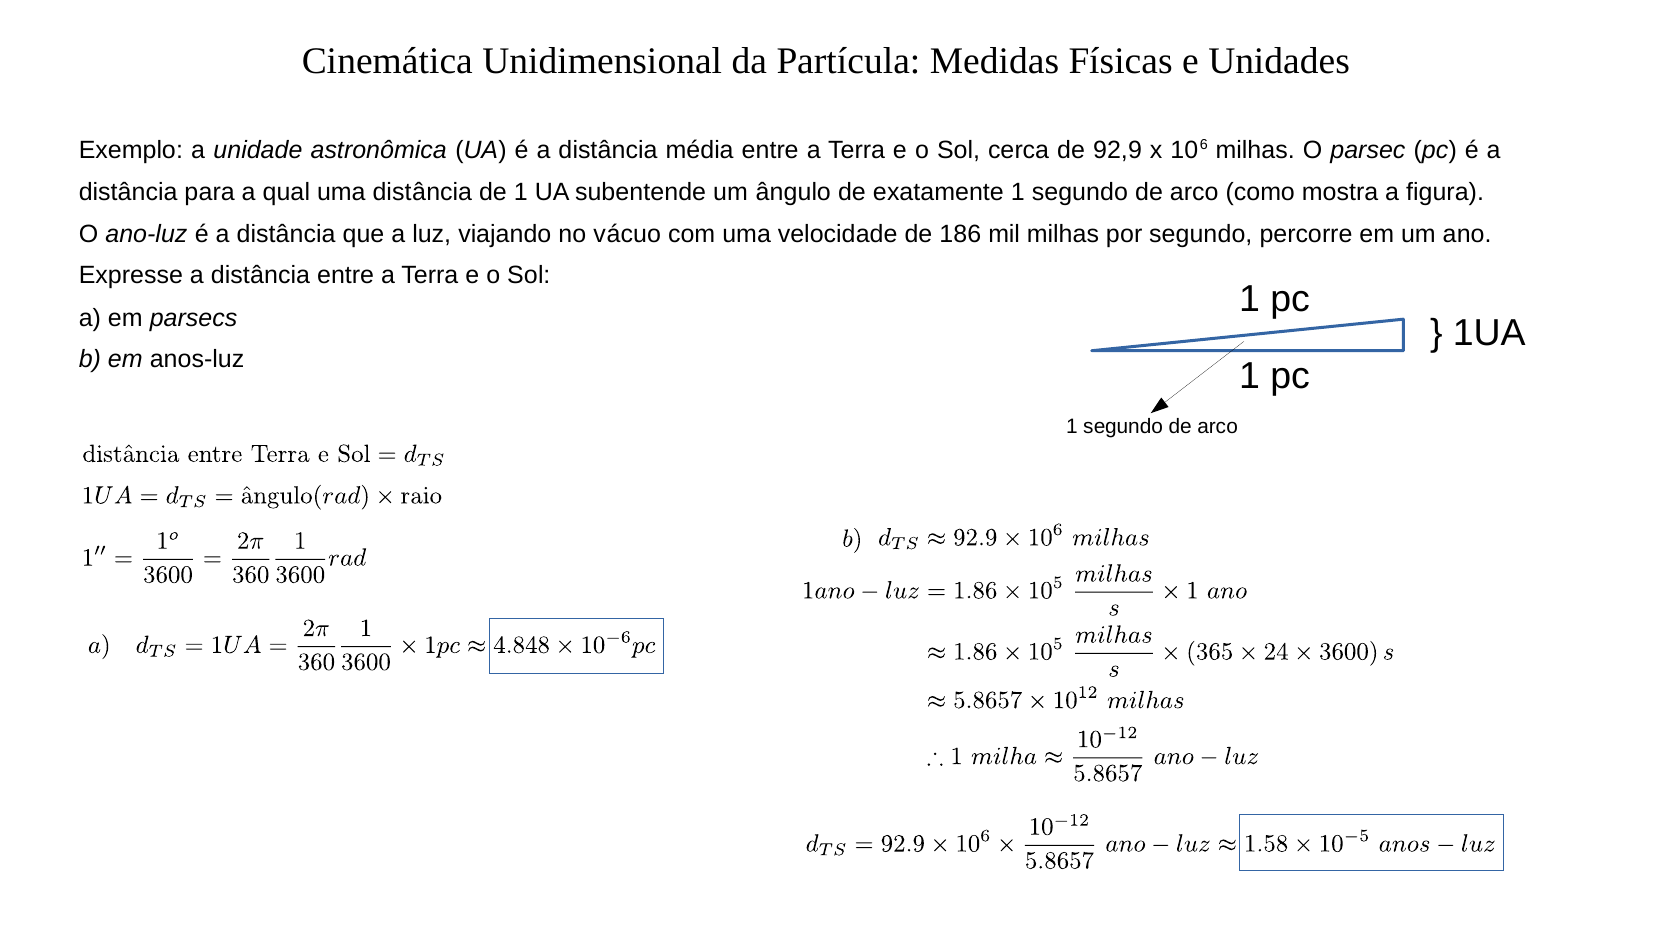

Cinemática Unidimensional da Partícula: Medidas Físicas e Unidades
Exemplo: a unidade astronômica (UA) é a distância média entre a Terra e o Sol, cerca de 92,9 x 106 milhas. O parsec (pc) é a distância para a qual uma distância de 1 UA subentende um ângulo de exatamente 1 segundo de arco (como mostra a figura).
O ano-luz é a distância que a luz, viajando no vácuo com uma velocidade de 186 mil milhas por segundo, percorre em um ano.
Expresse a distância entre a Terra e o Sol:
a) em parsecs
b) em anos-luz
1 pc
} 1UA
1 pc
1 segundo de arco